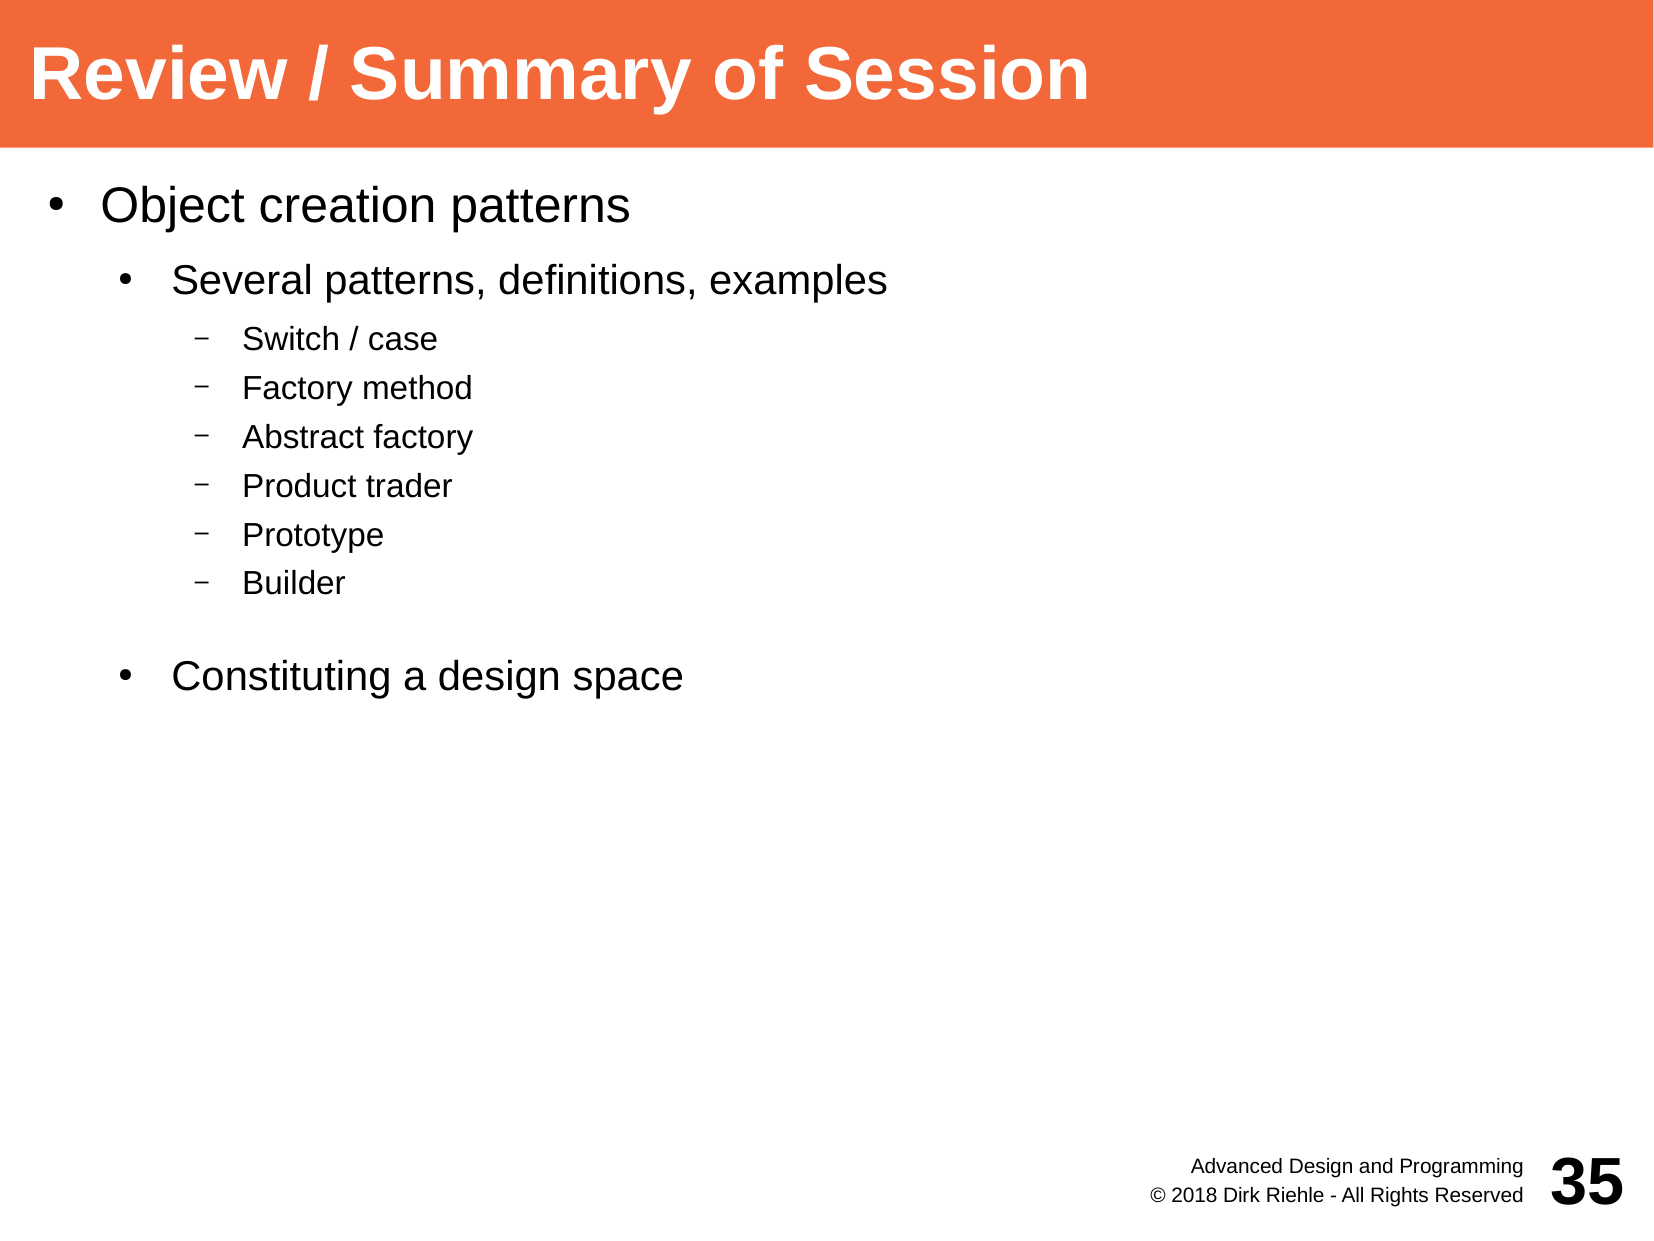

# Review / Summary of Session
Object creation patterns
Several patterns, definitions, examples
Switch / case
Factory method
Abstract factory
Product trader
Prototype
Builder
Constituting a design space
Advanced Design and Programming
35
© 2018 Dirk Riehle - All Rights Reserved